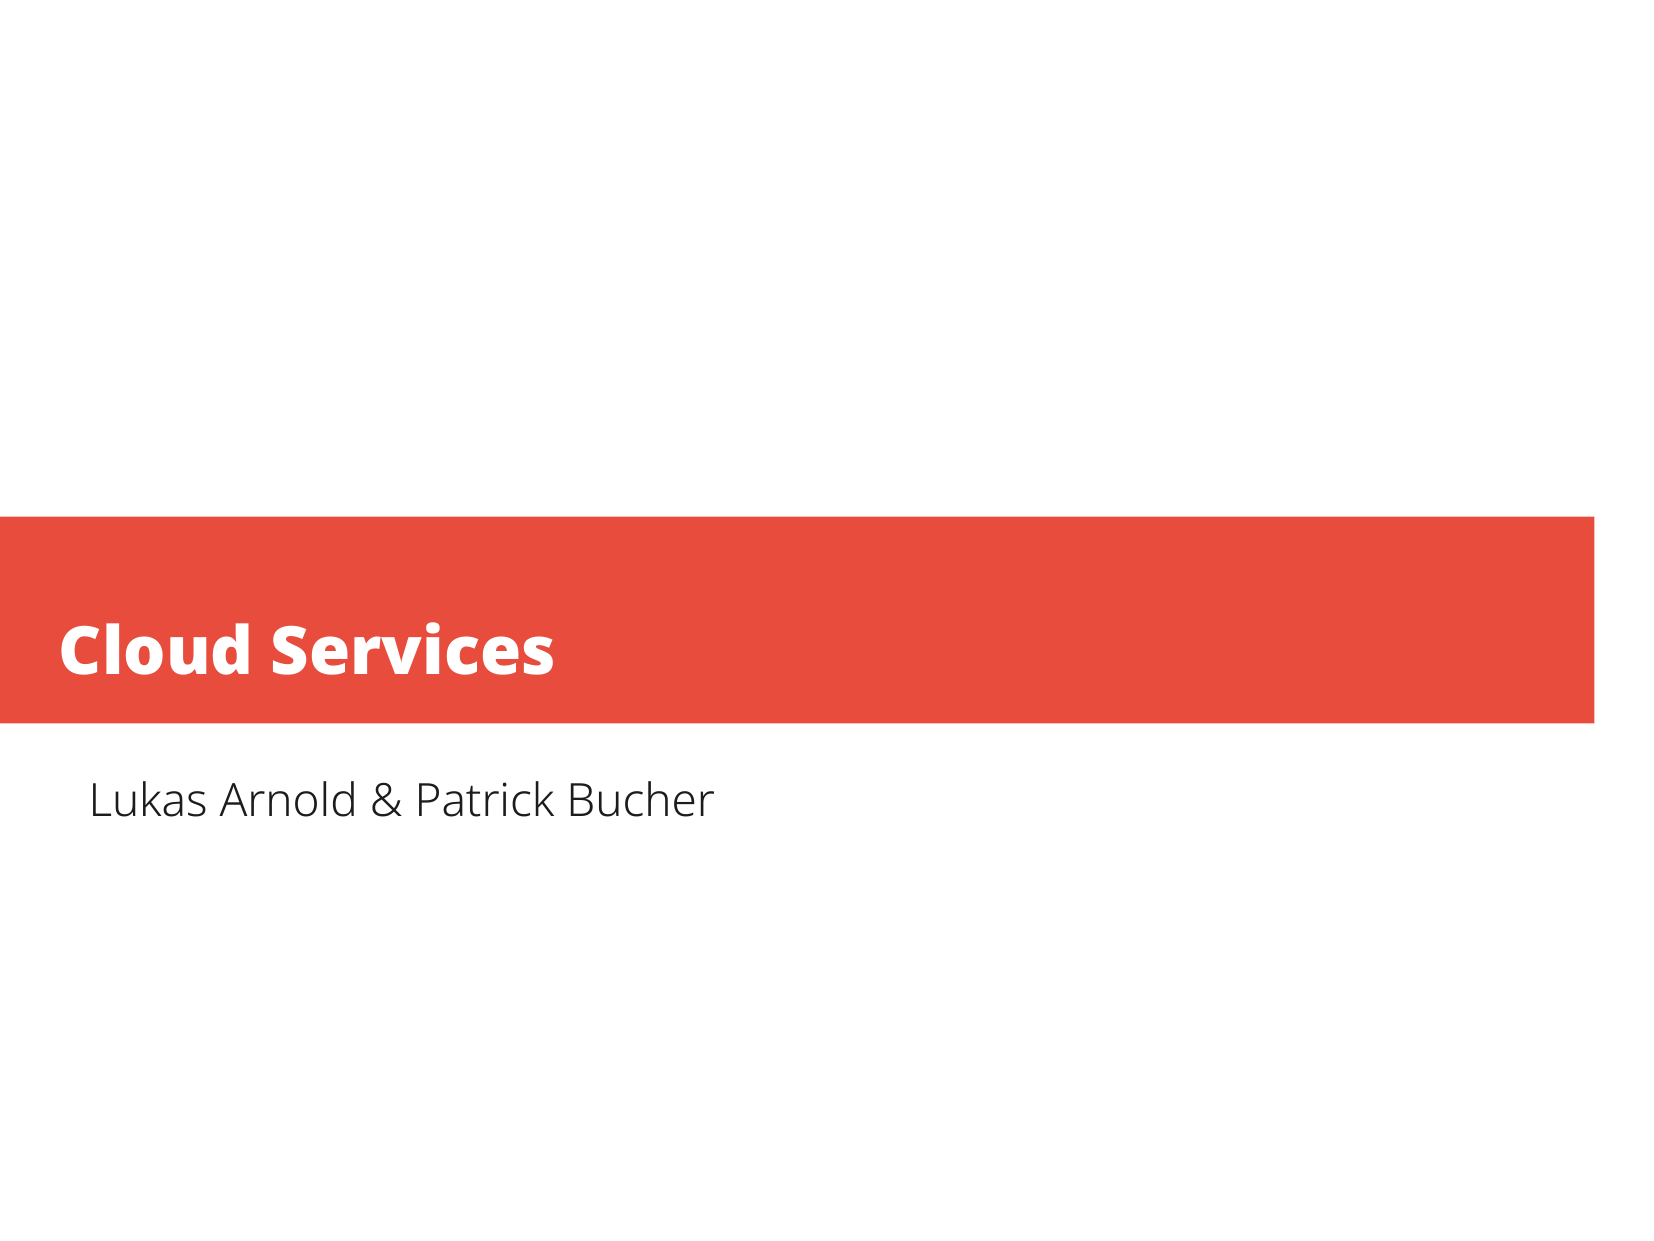

# Cloud Services
Lukas Arnold & Patrick Bucher